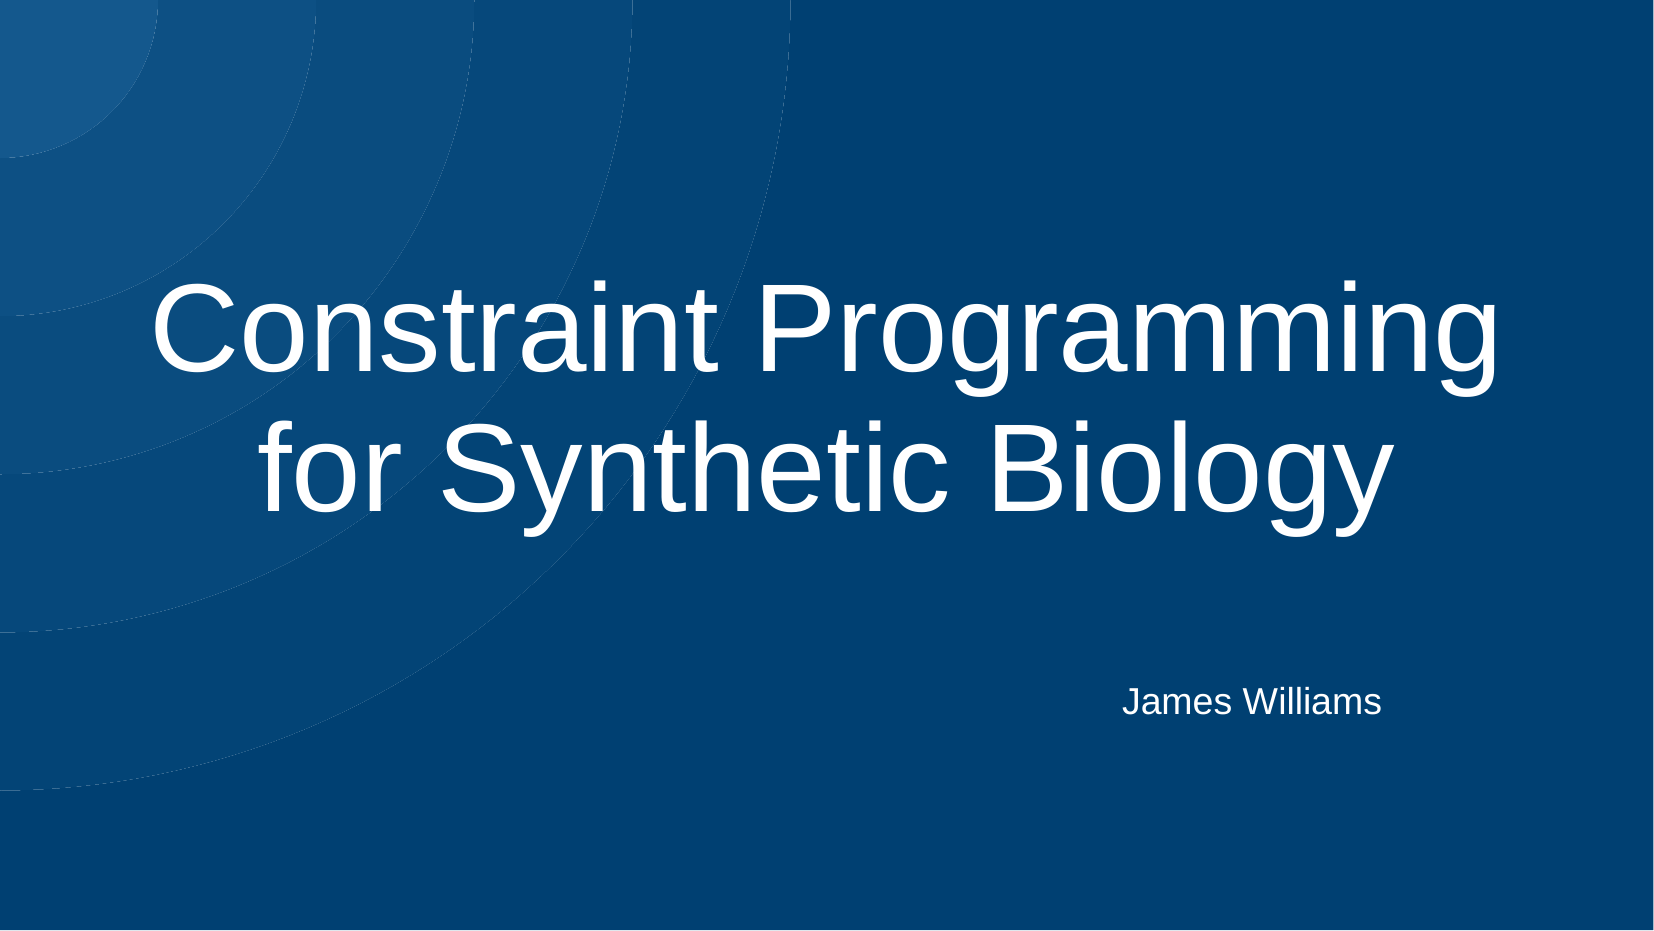

# Constraint Programming for Synthetic Biology
James Williams